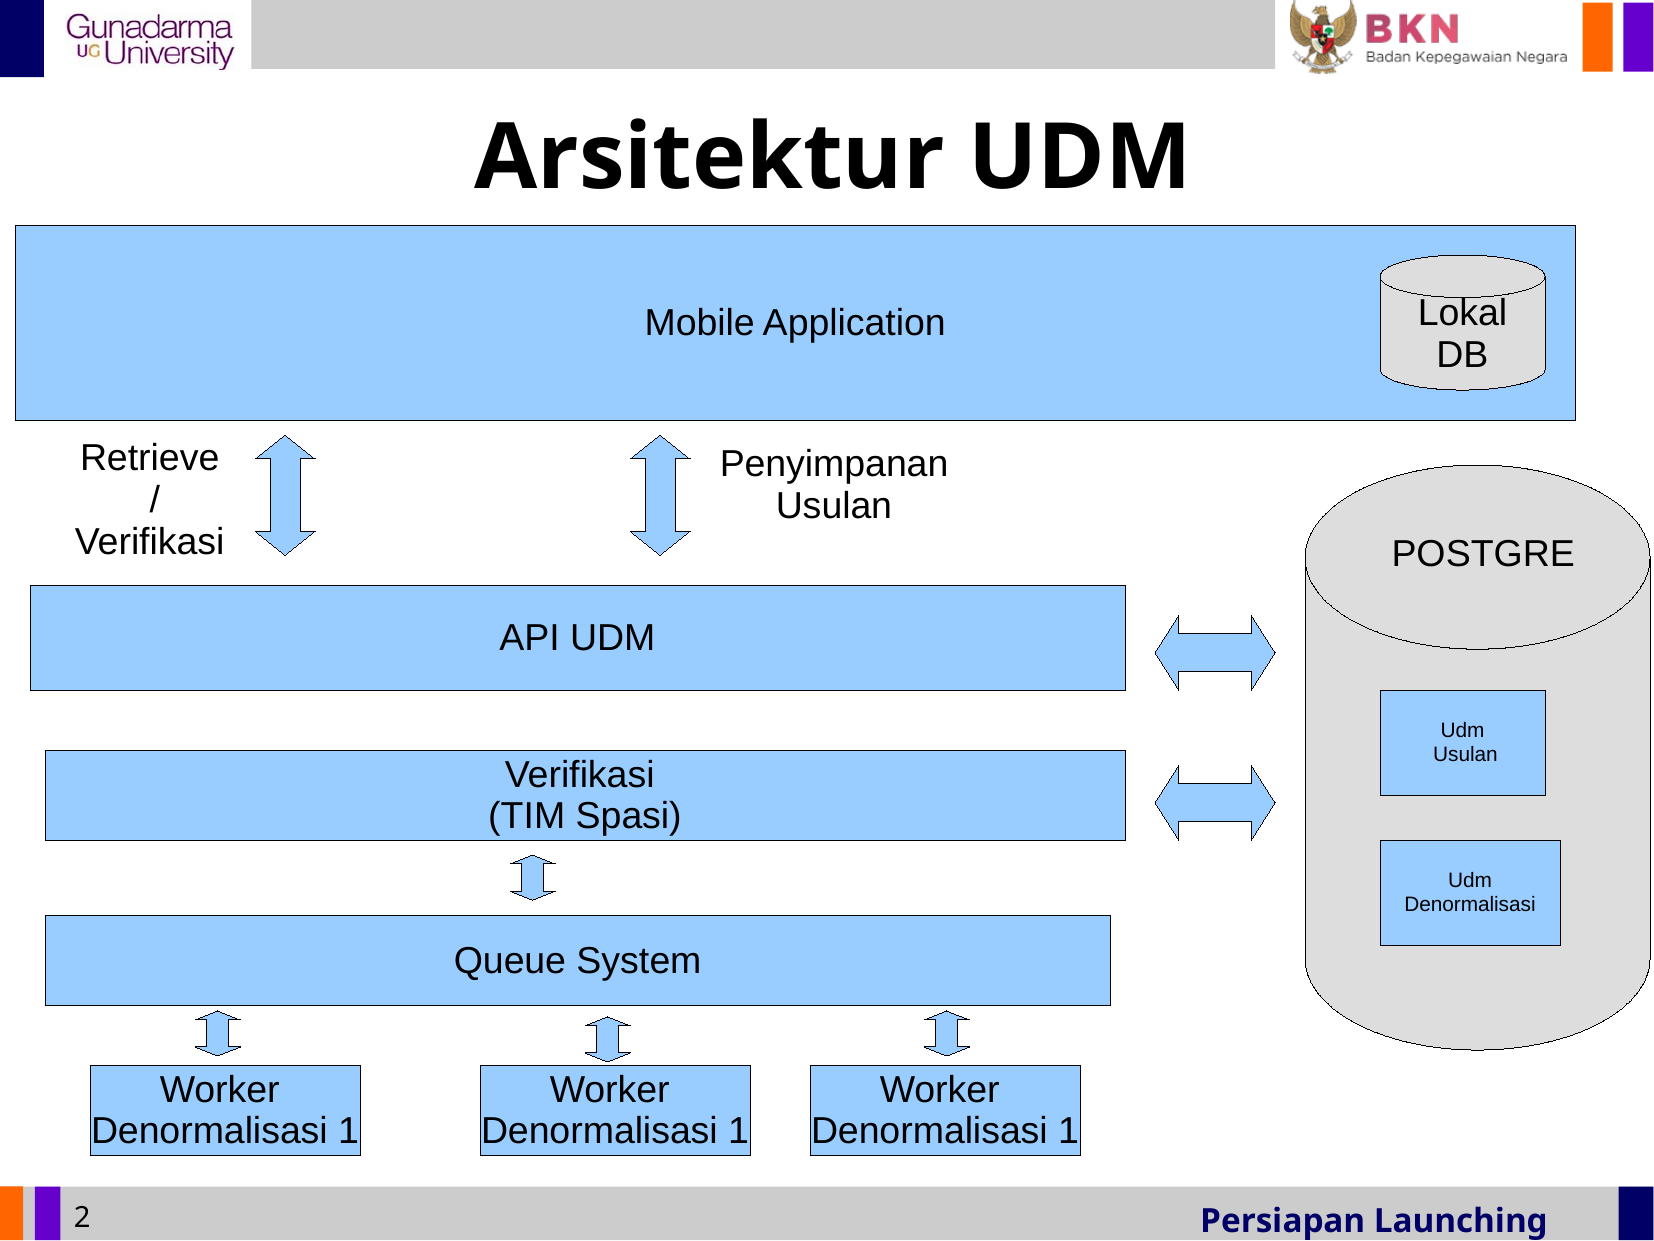

# Arsitektur UDM
Mobile Application
Lokal
DB
Retrieve
 /
Verifikasi
Penyimpanan Usulan
POSTGRE
API UDM
Udm
 Usulan
Verifikasi
(TIM Spasi)
Udm
Denormalisasi
Queue System
Worker
Denormalisasi 1
Worker
Denormalisasi 1
Worker
Denormalisasi 1